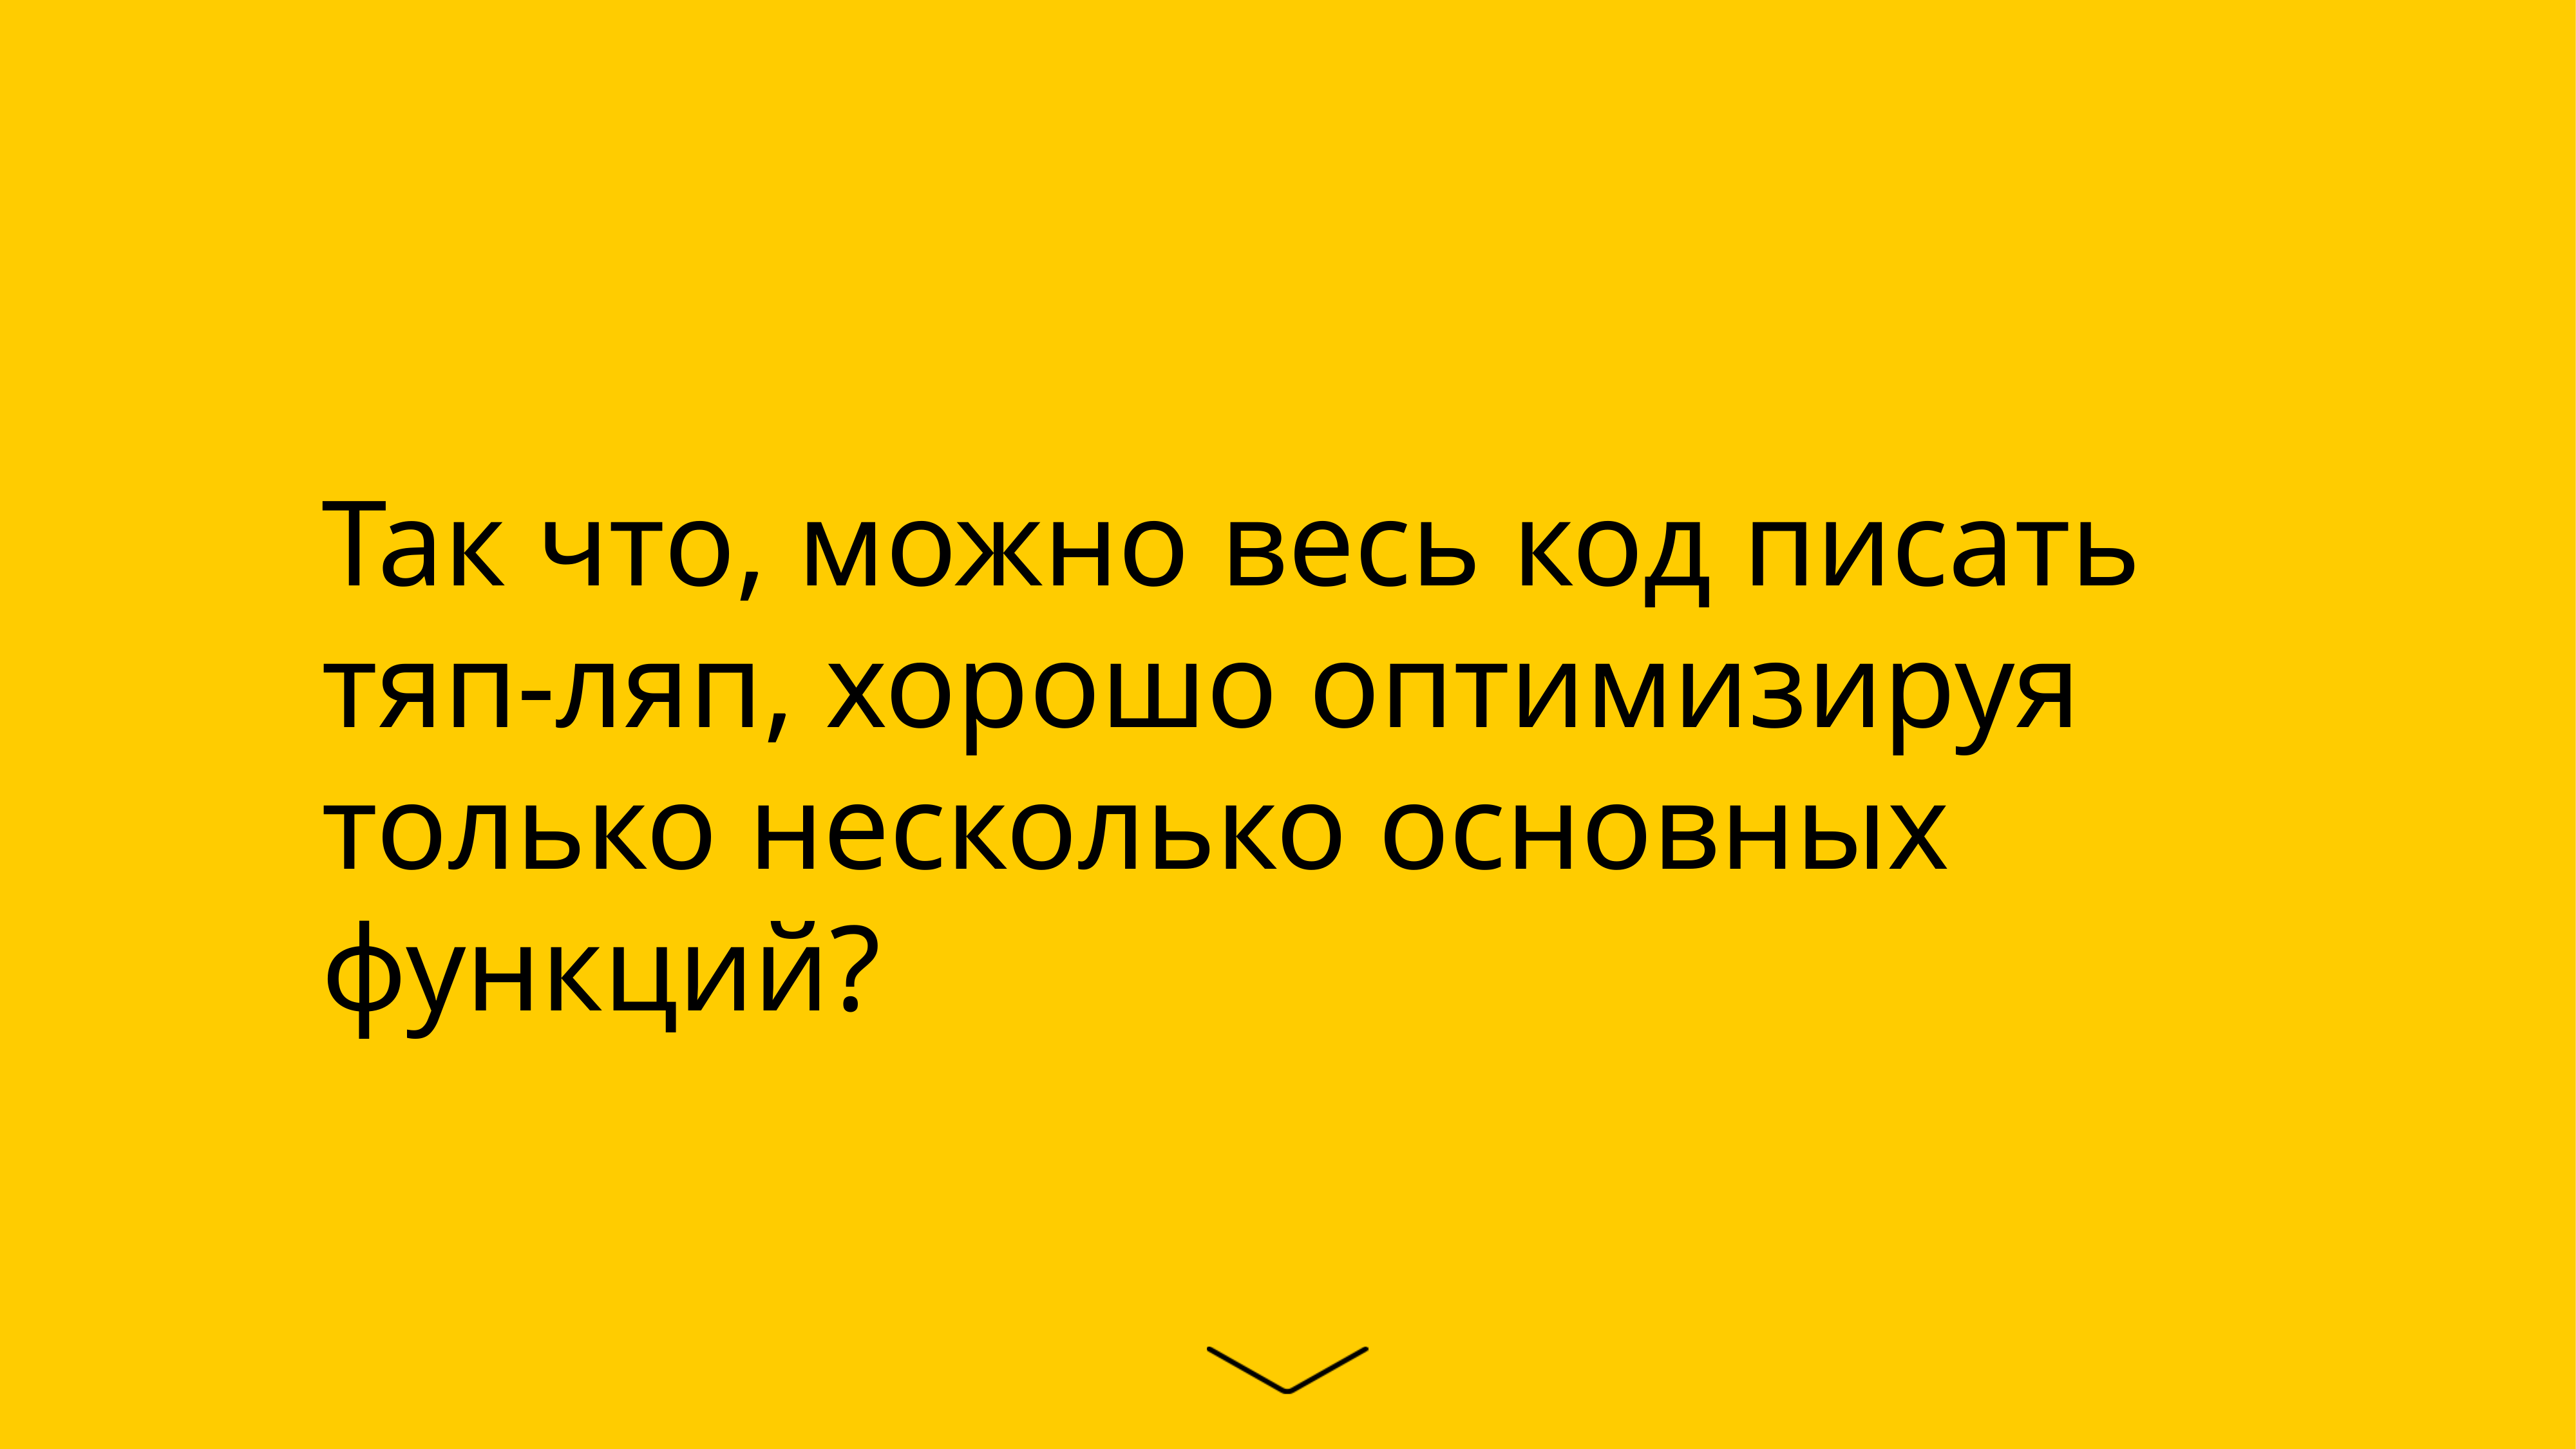

# Так что, можно весь код писать тяп-ляп, хорошо оптимизируя только несколько основных функций?